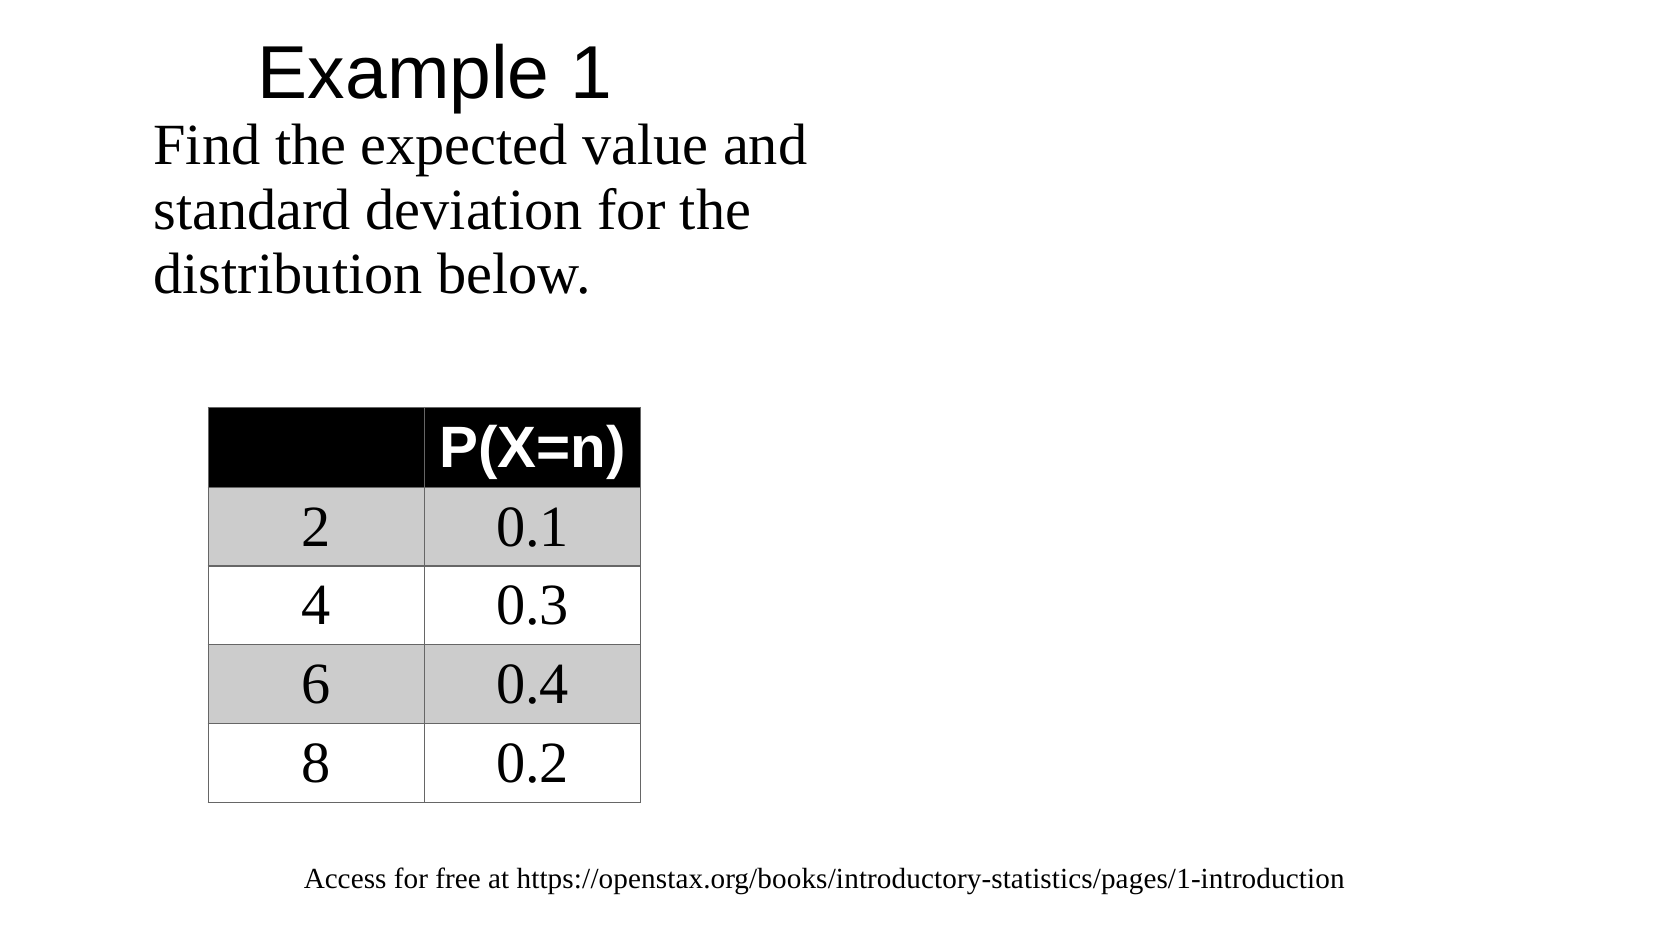

# Example 1
Find the expected value and standard deviation for the distribution below.
| n | P(X=n) |
| --- | --- |
| 2 | 0.1 |
| 4 | 0.3 |
| 6 | 0.4 |
| 8 | 0.2 |
Access for free at https://openstax.org/books/introductory-statistics/pages/1-introduction